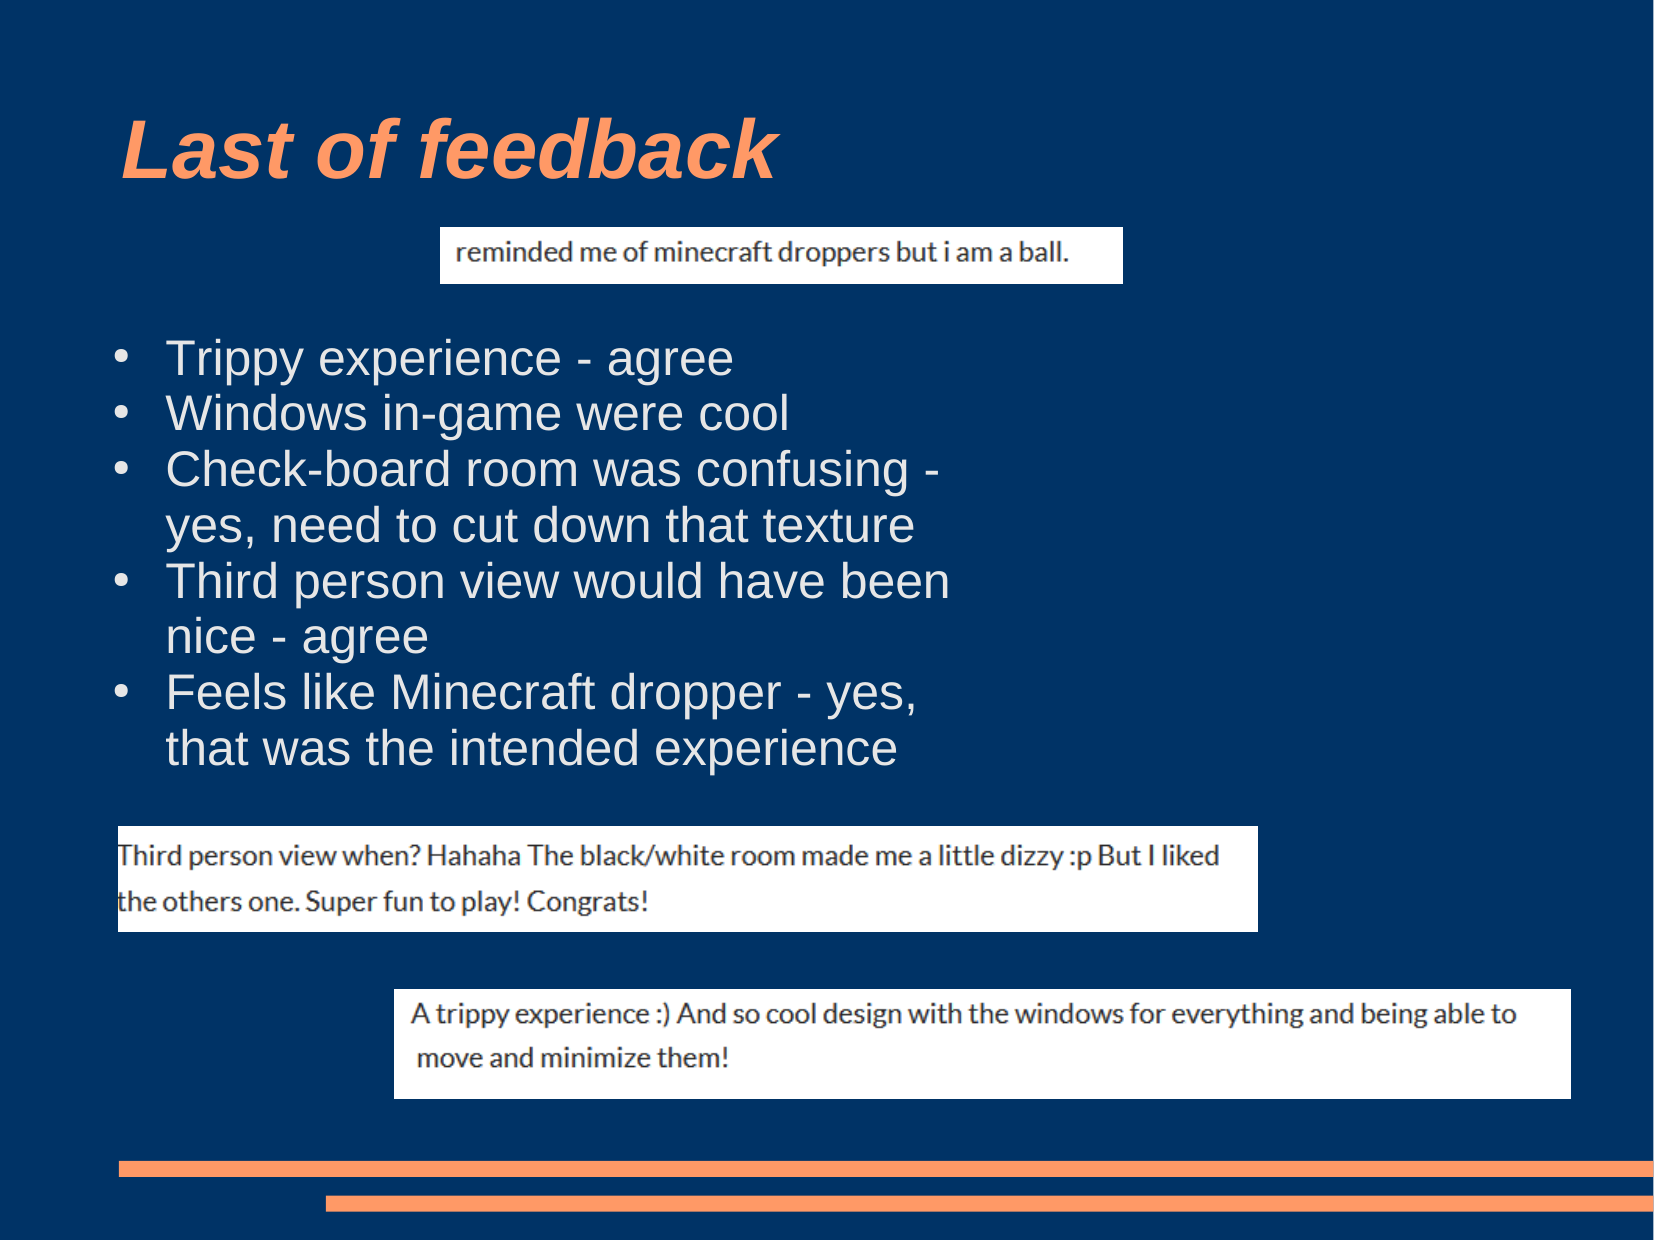

# Last of feedback
Trippy experience - agree
Windows in-game were cool
Check-board room was confusing - yes, need to cut down that texture
Third person view would have been nice - agree
Feels like Minecraft dropper - yes, that was the intended experience